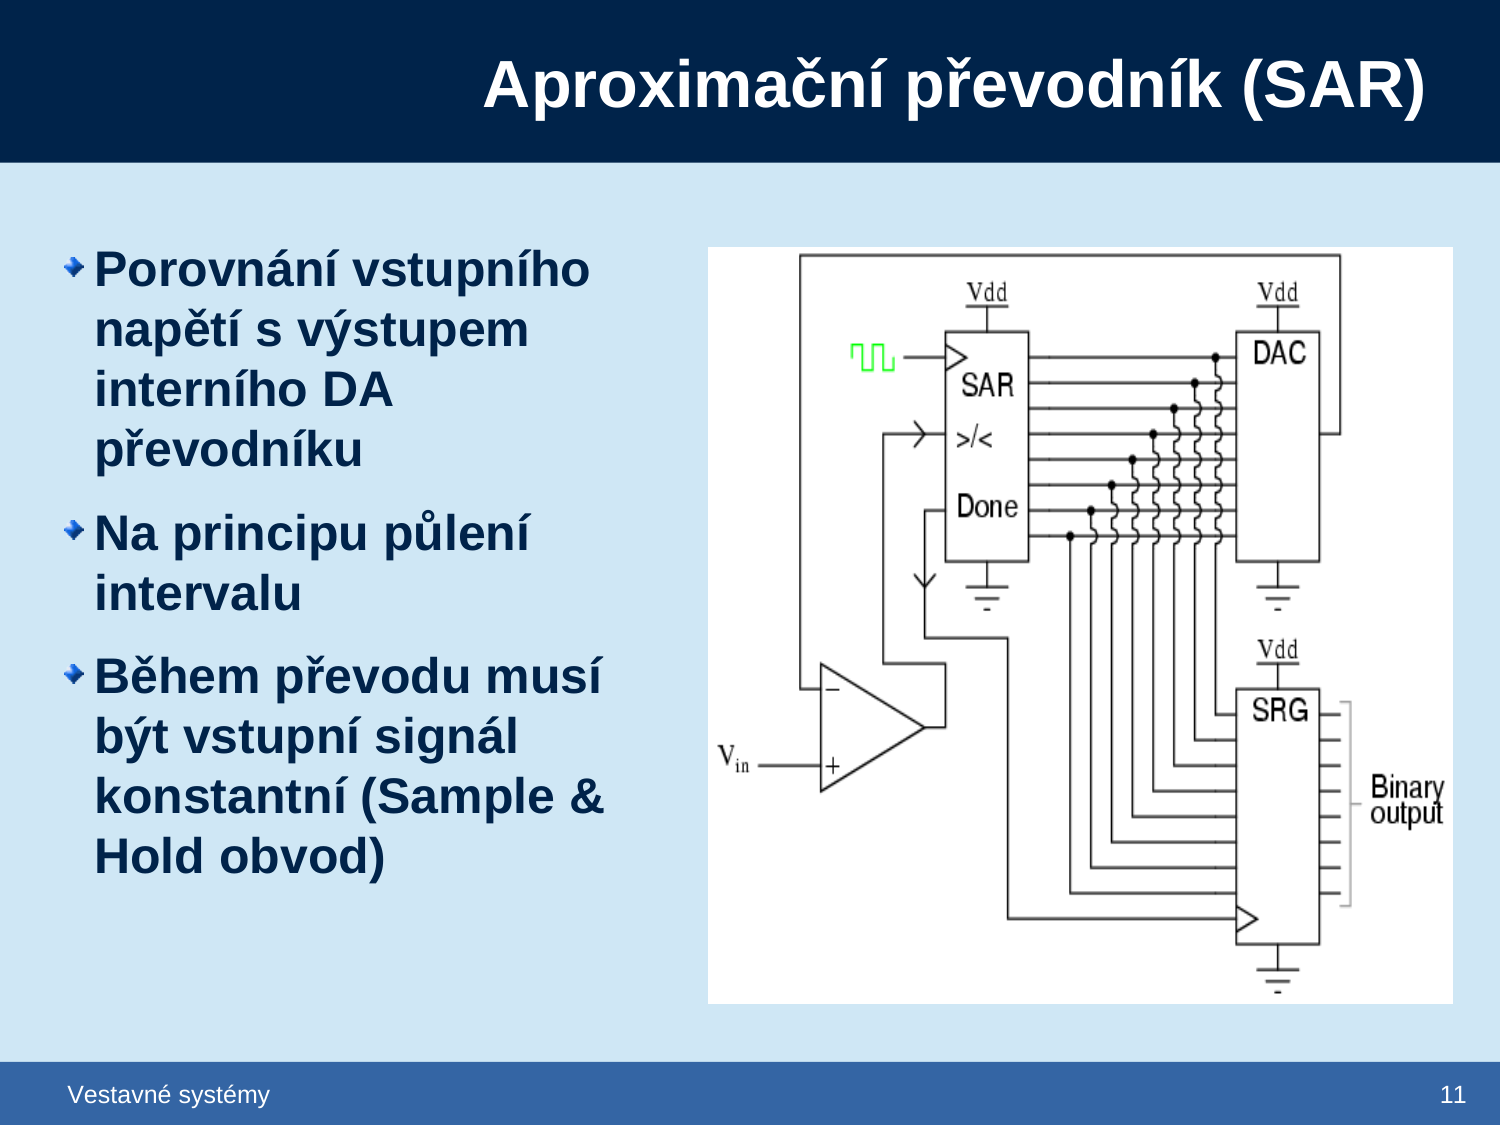

# Aproximační převodník (SAR)
Porovnání vstupního napětí s výstupem interního DA převodníku
Na principu půlení intervalu
Během převodu musí být vstupní signál konstantní (Sample & Hold obvod)